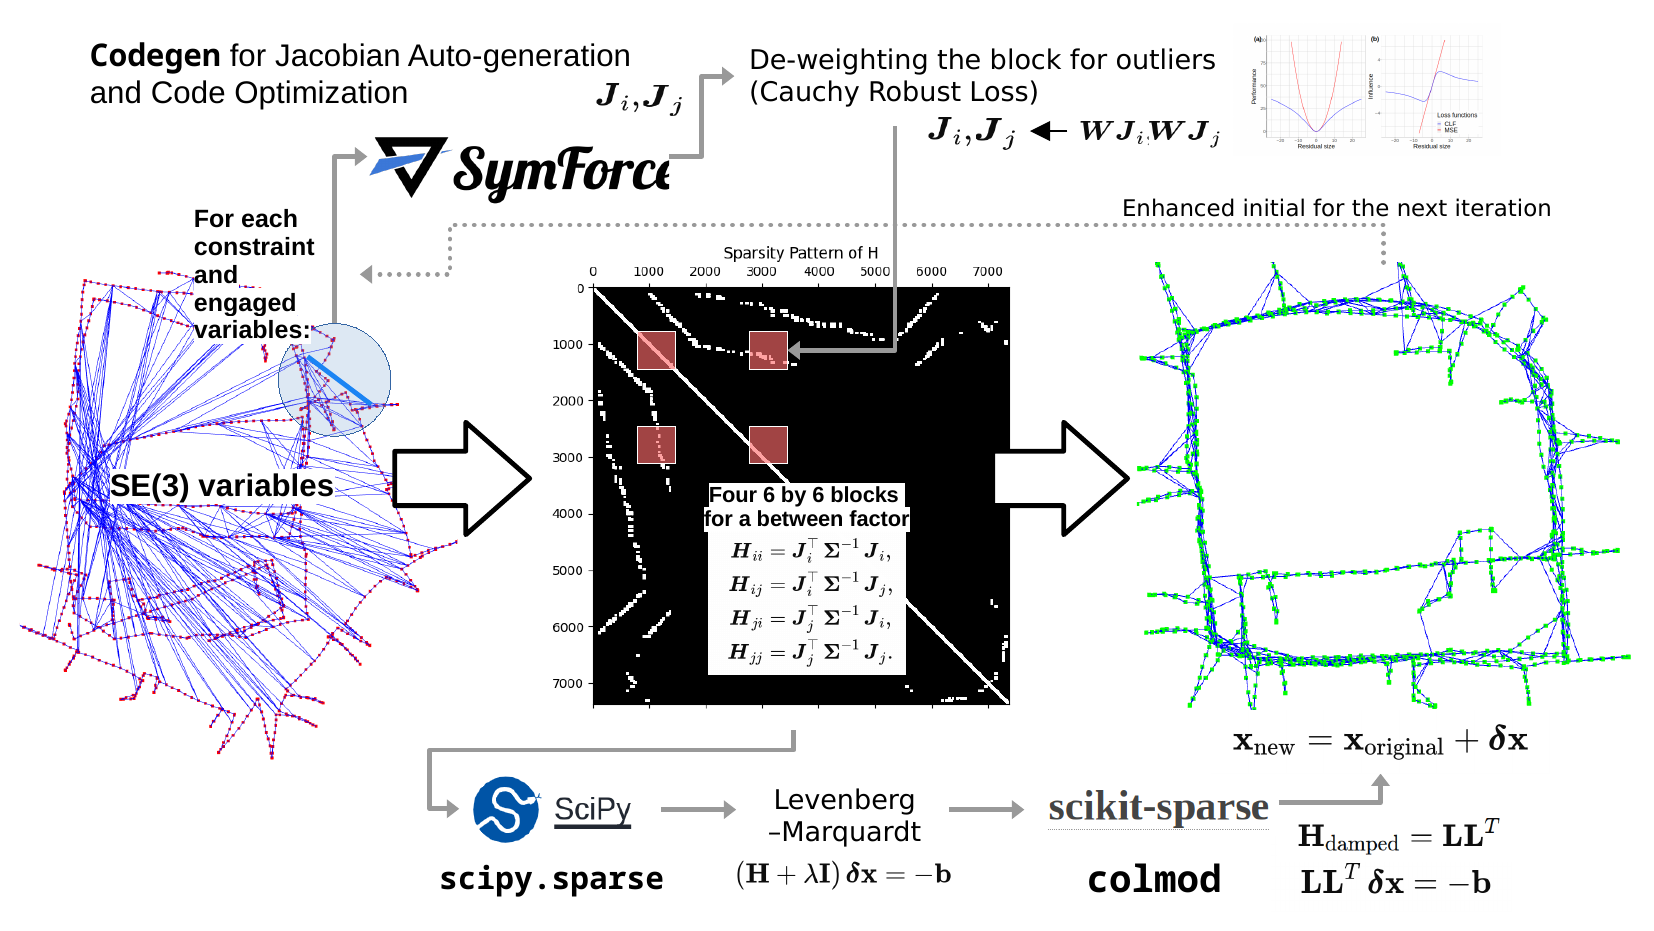

Codegen for Jacobian Auto-generation
and Code Optimization
De-weighting the block for outliers
(Cauchy Robust Loss)
Enhanced initial for the next iteration
For each constraint
and engaged variables:
SE(3) variables
Four 6 by 6 blocks
for a between factor
Levenberg
–Marquardt
colmod
scipy.sparse